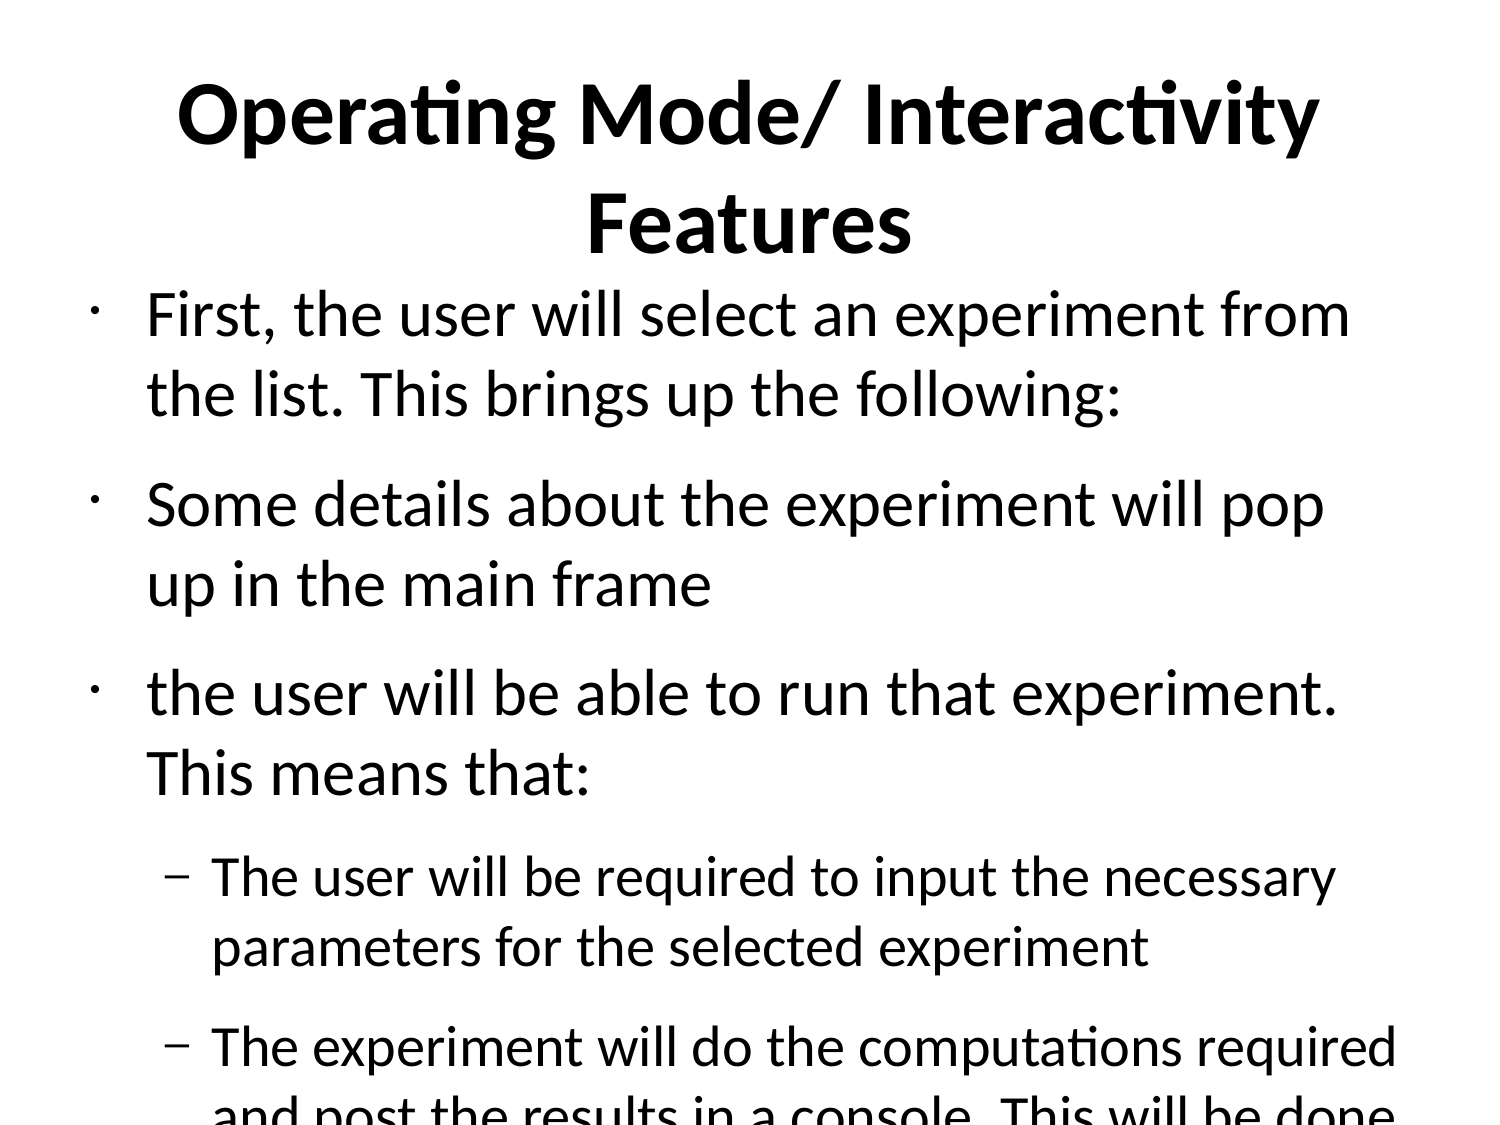

# Operating Mode/ Interactivity Features
First, the user will select an experiment from the list. This brings up the following:
Some details about the experiment will pop up in the main frame
the user will be able to run that experiment. This means that:
The user will be required to input the necessary parameters for the selected experiment
The experiment will do the computations required and post the results in a console. This will be done as interactively as possible using a logger to display step-by-step what happens in the experiment.
	Besides running experiments, a wizard that will help you create your own will be available. So not only you can test existing experiments, but you can add your own contribution to science! Cool, eh?